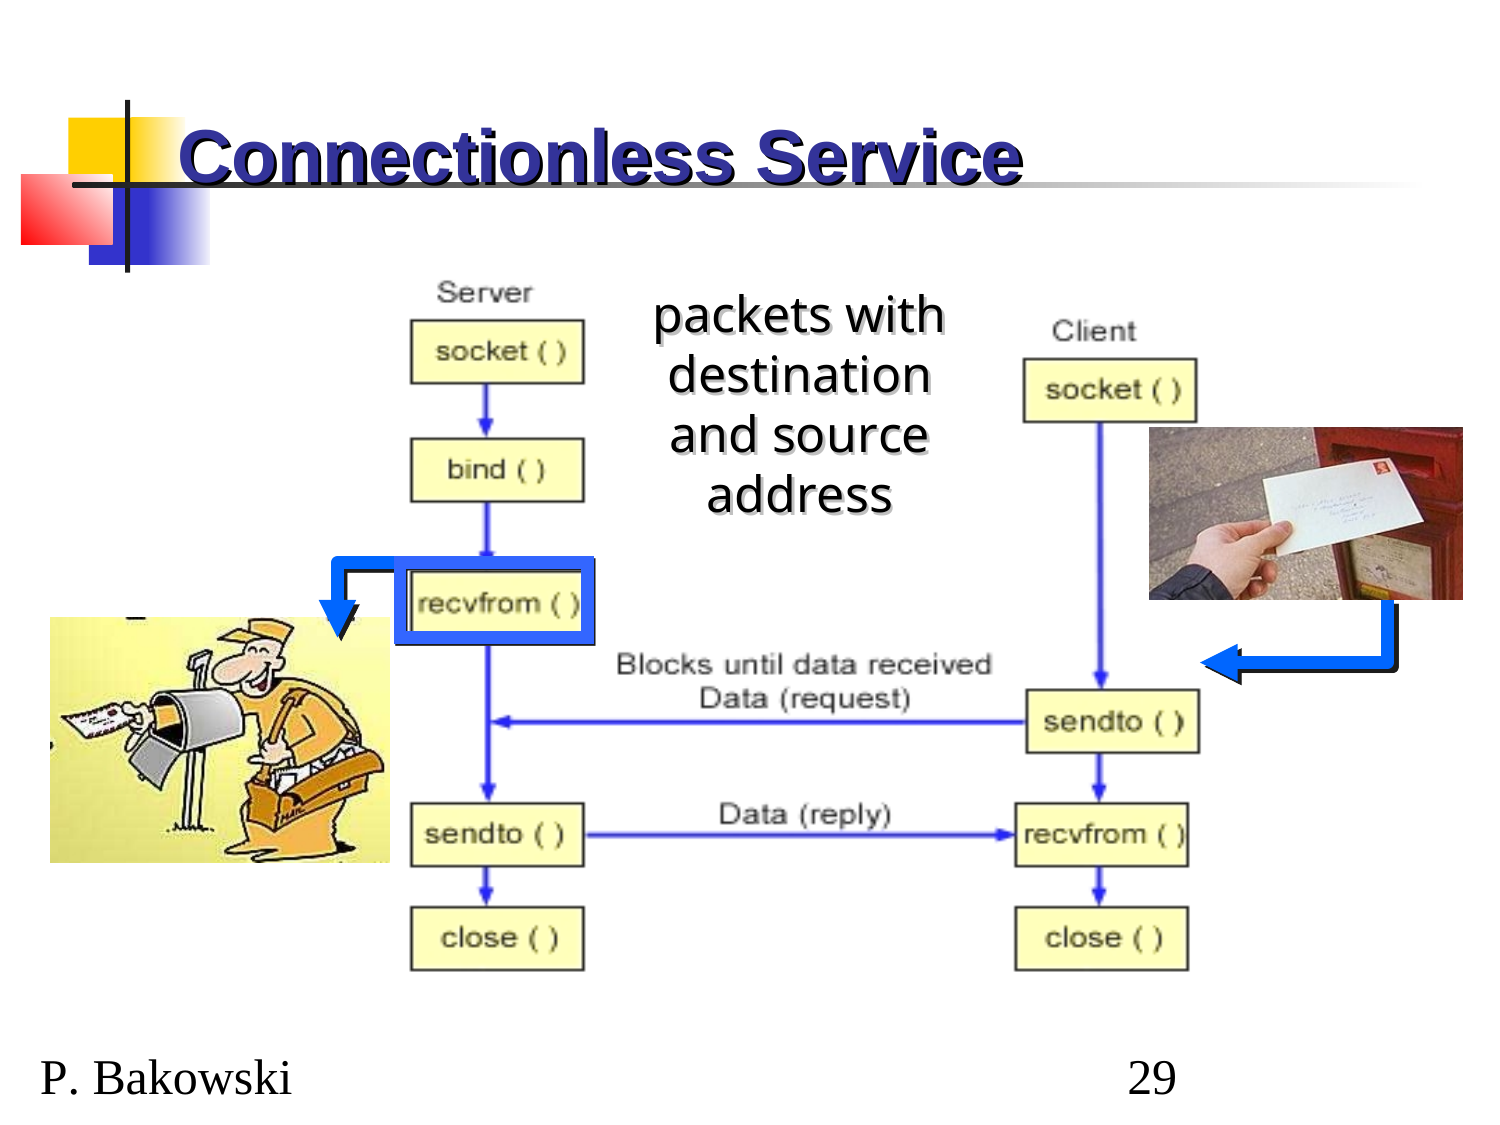

# Connectionless Service
packets with destination and source address
P.Bakowski
29